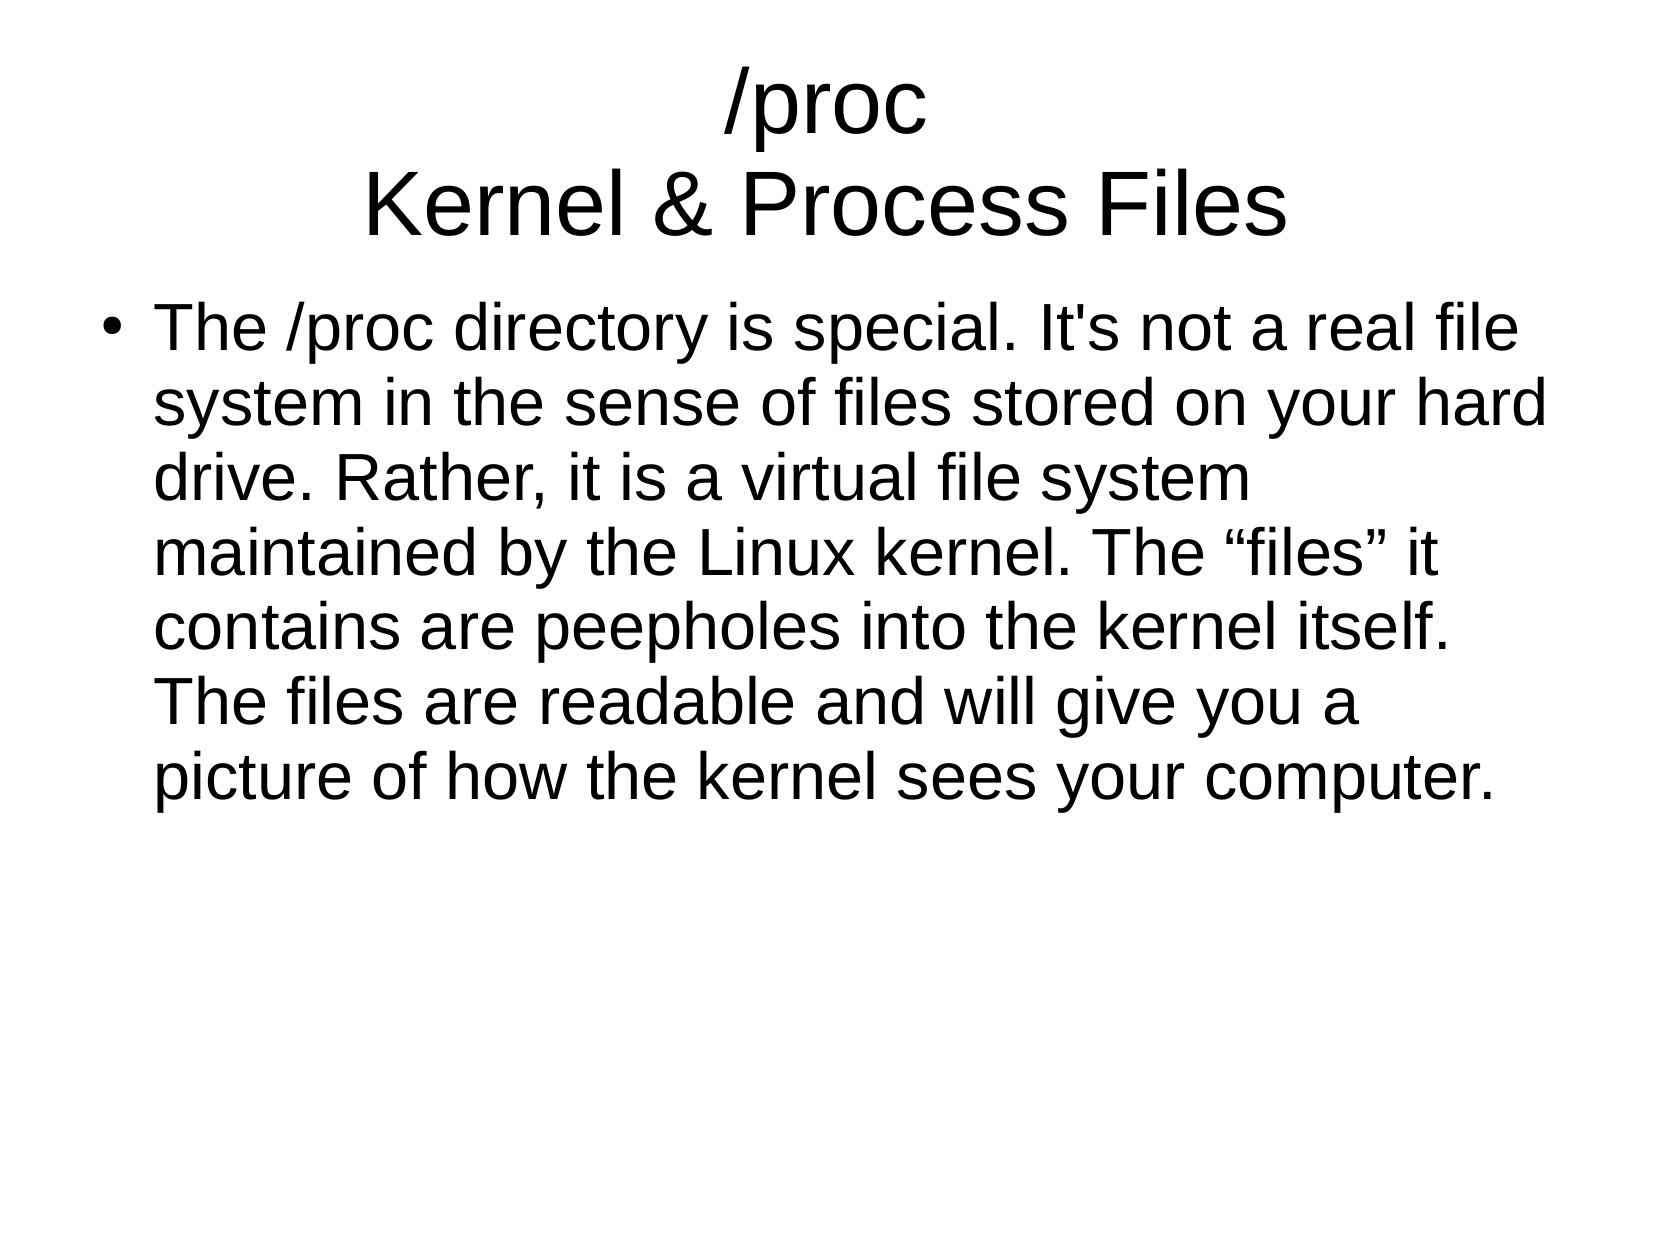

# /proc Kernel & Process Files
The /proc directory is special. It's not a real file system in the sense of files stored on your hard drive. Rather, it is a virtual file system maintained by the Linux kernel. The “files” it contains are peepholes into the kernel itself. The files are readable and will give you a picture of how the kernel sees your computer.